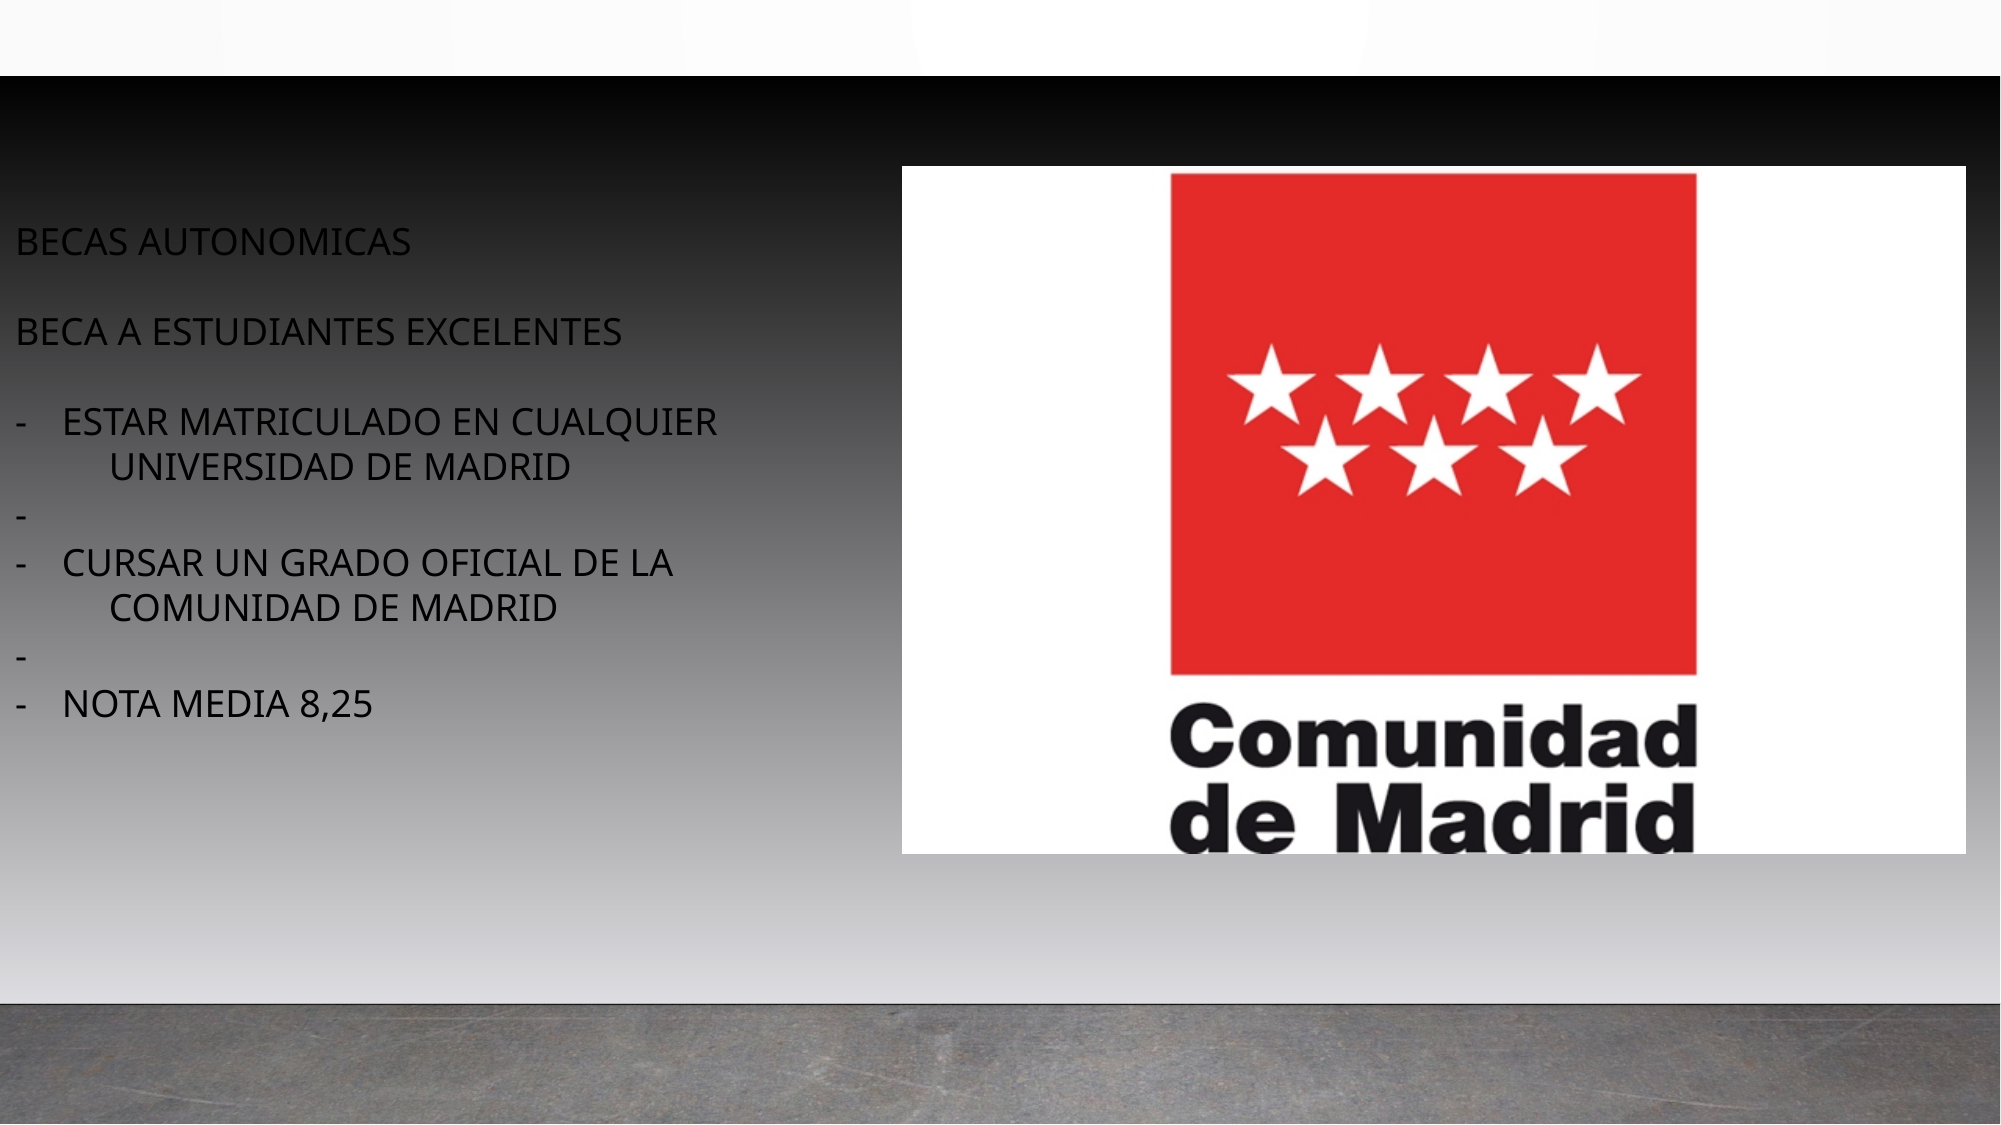

BECAS AUTONOMICAS
BECA A ESTUDIANTES EXCELENTES
ESTAR MATRICULADO EN CUALQUIER UNIVERSIDAD DE MADRID
CURSAR UN GRADO OFICIAL DE LA COMUNIDAD DE MADRID
NOTA MEDIA 8,25